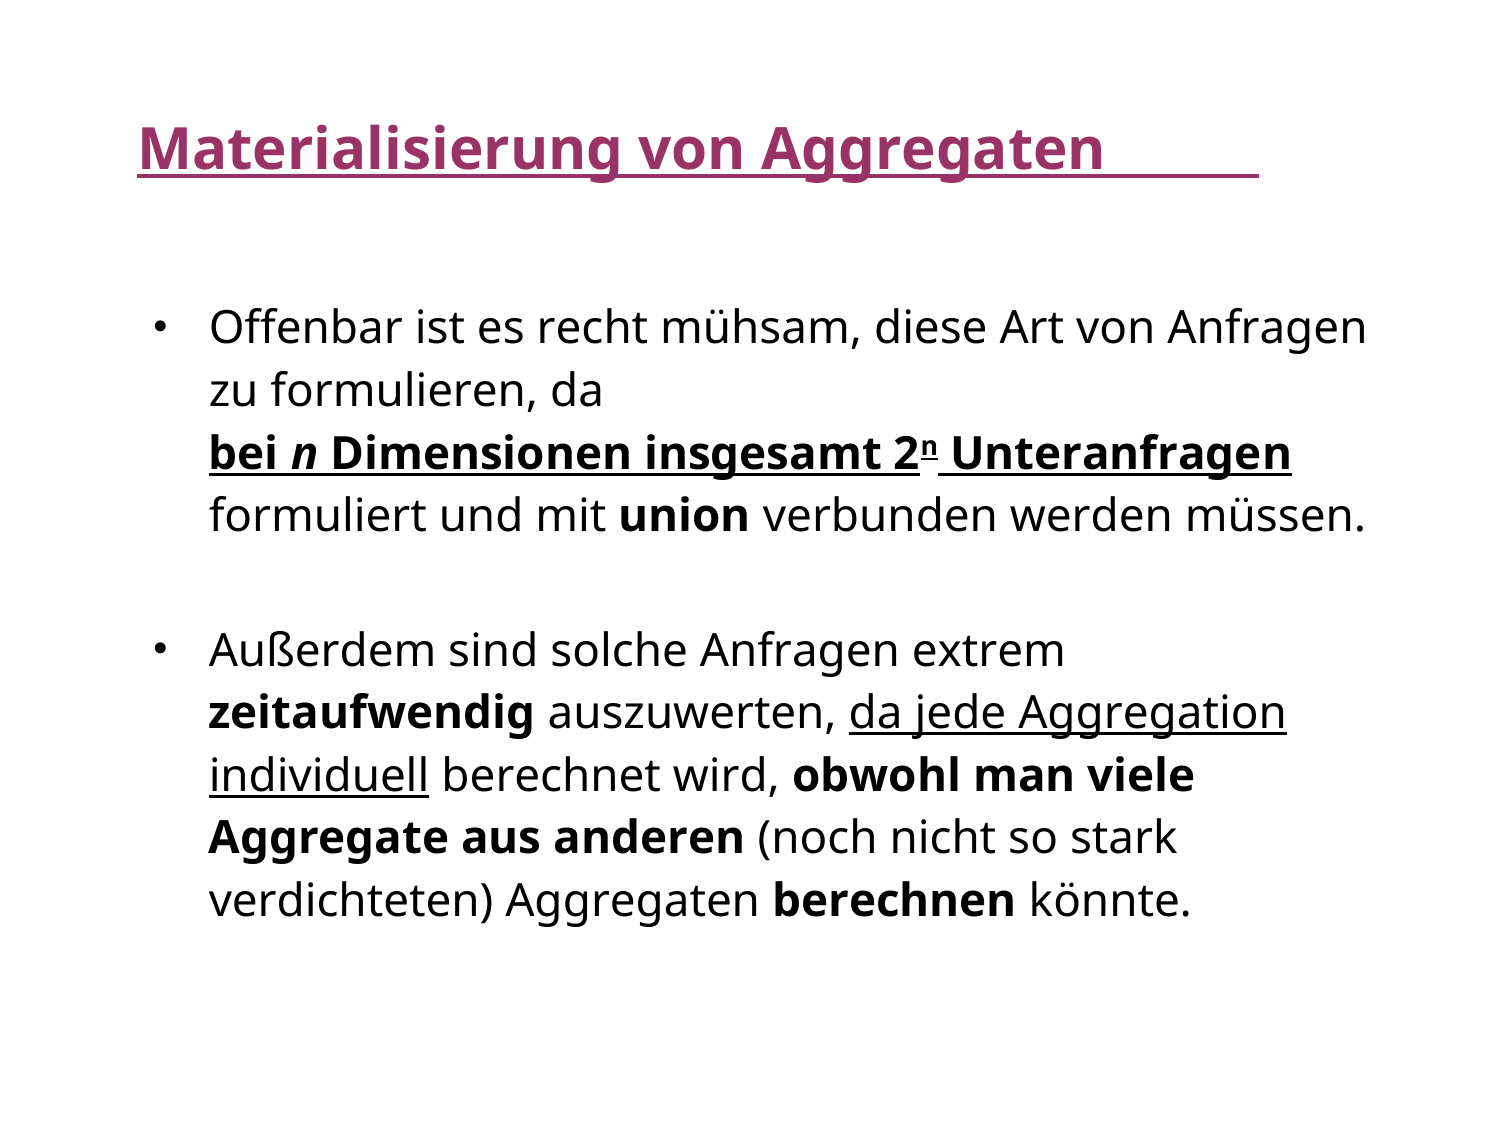

# Materialisierung von Aggregaten
Offenbar ist es recht mühsam, diese Art von Anfragen zu formulieren, da
bei n Dimensionen insgesamt 2n Unteranfragen formuliert und mit union verbunden werden müssen.
Außerdem sind solche Anfragen extrem zeitaufwendig auszuwerten, da jede Aggregation individuell berechnet wird, obwohl man viele Aggregate aus anderen (noch nicht so stark verdichteten) Aggregaten berechnen könnte.